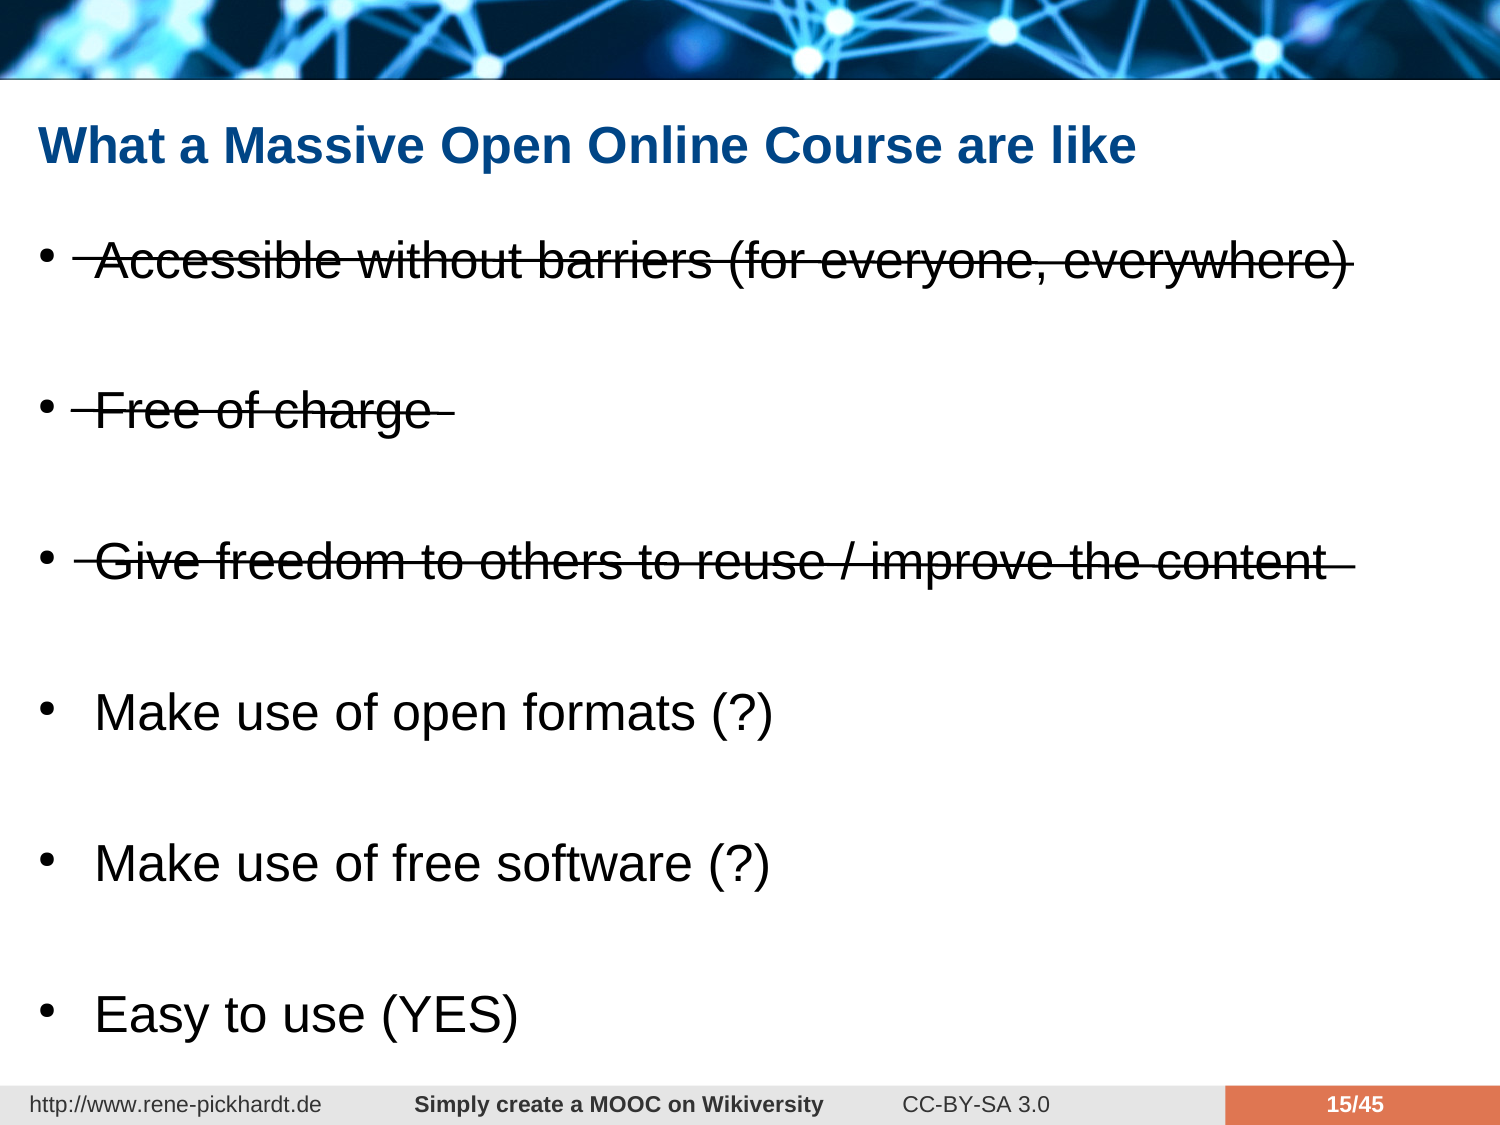

# What a Massive Open Online Course are like
Accessible without barriers (for everyone, everywhere)
Free of charge
Give freedom to others to reuse / improve the content
Make use of open formats (?)
Make use of free software (?)
Easy to use (YES)